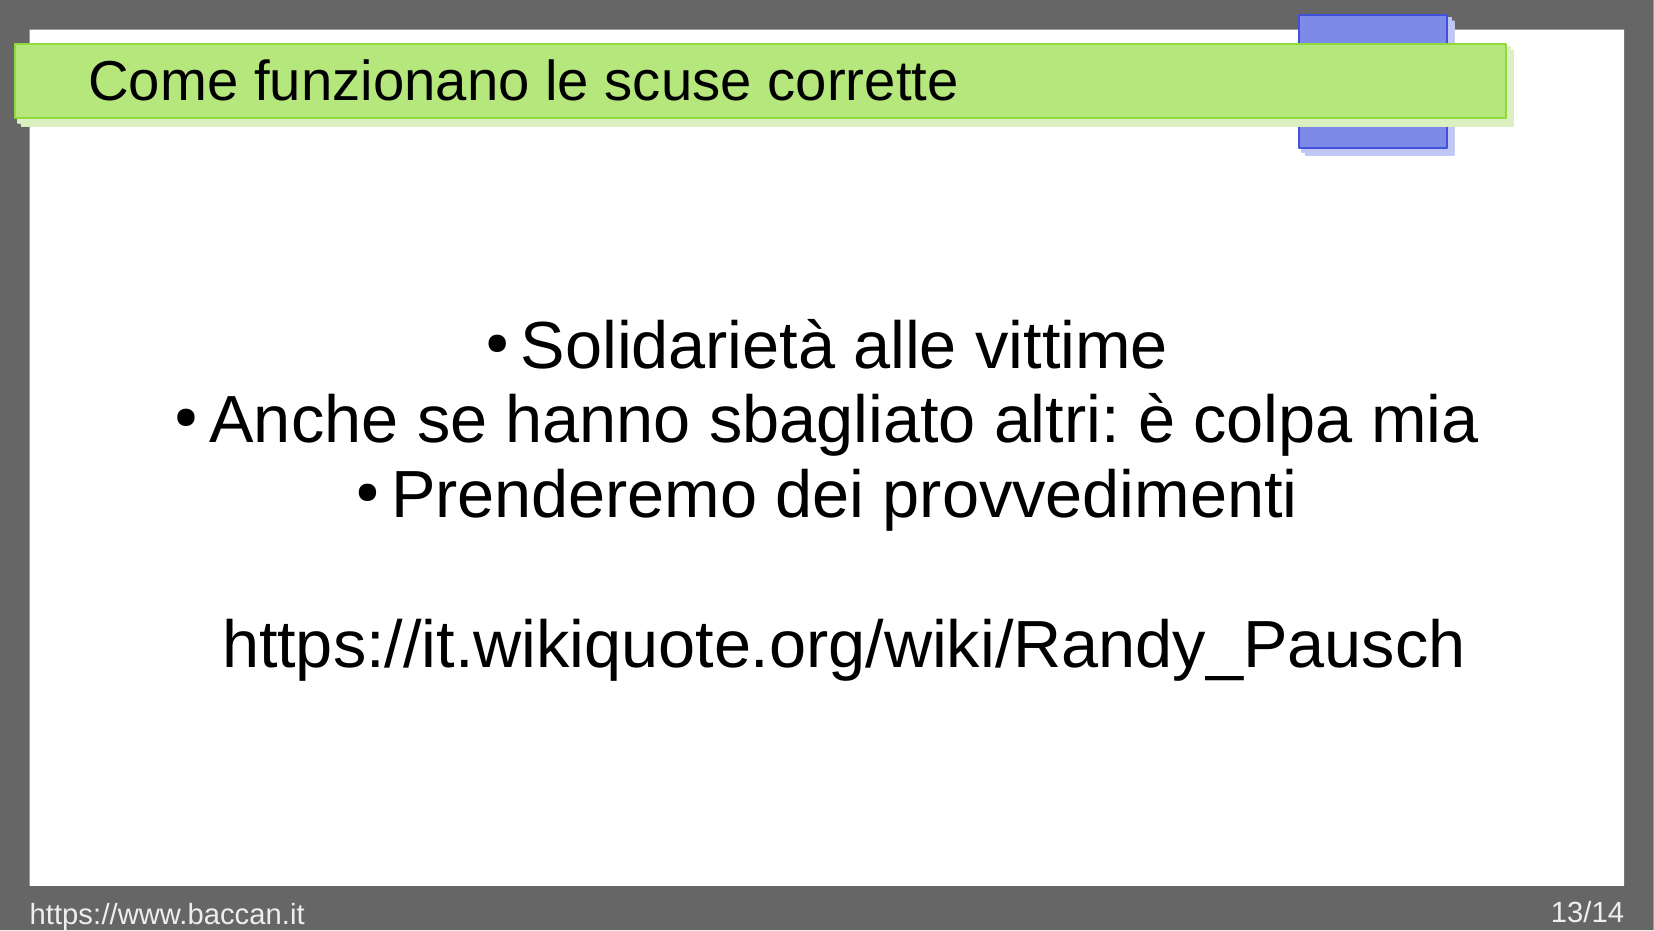

# Come funzionano le scuse corrette
Solidarietà alle vittime
Anche se hanno sbagliato altri: è colpa mia
Prenderemo dei provvedimenti
https://it.wikiquote.org/wiki/Randy_Pausch
13
https://www.baccan.it